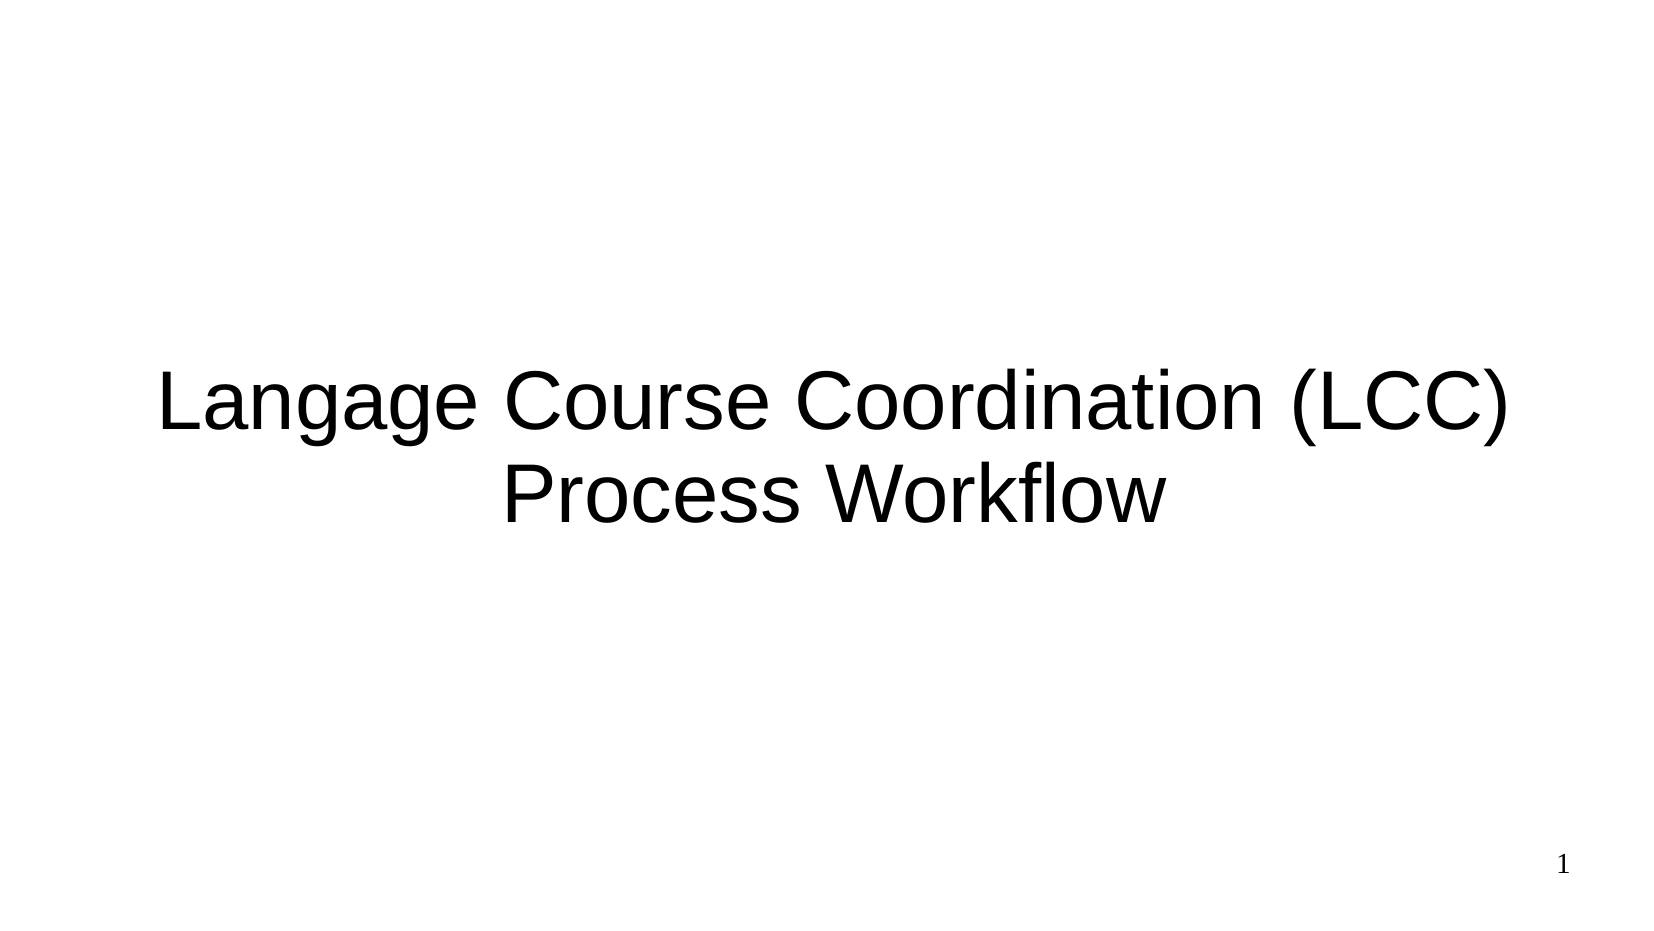

# Langage Course Coordination (LCC) Process Workflow
1